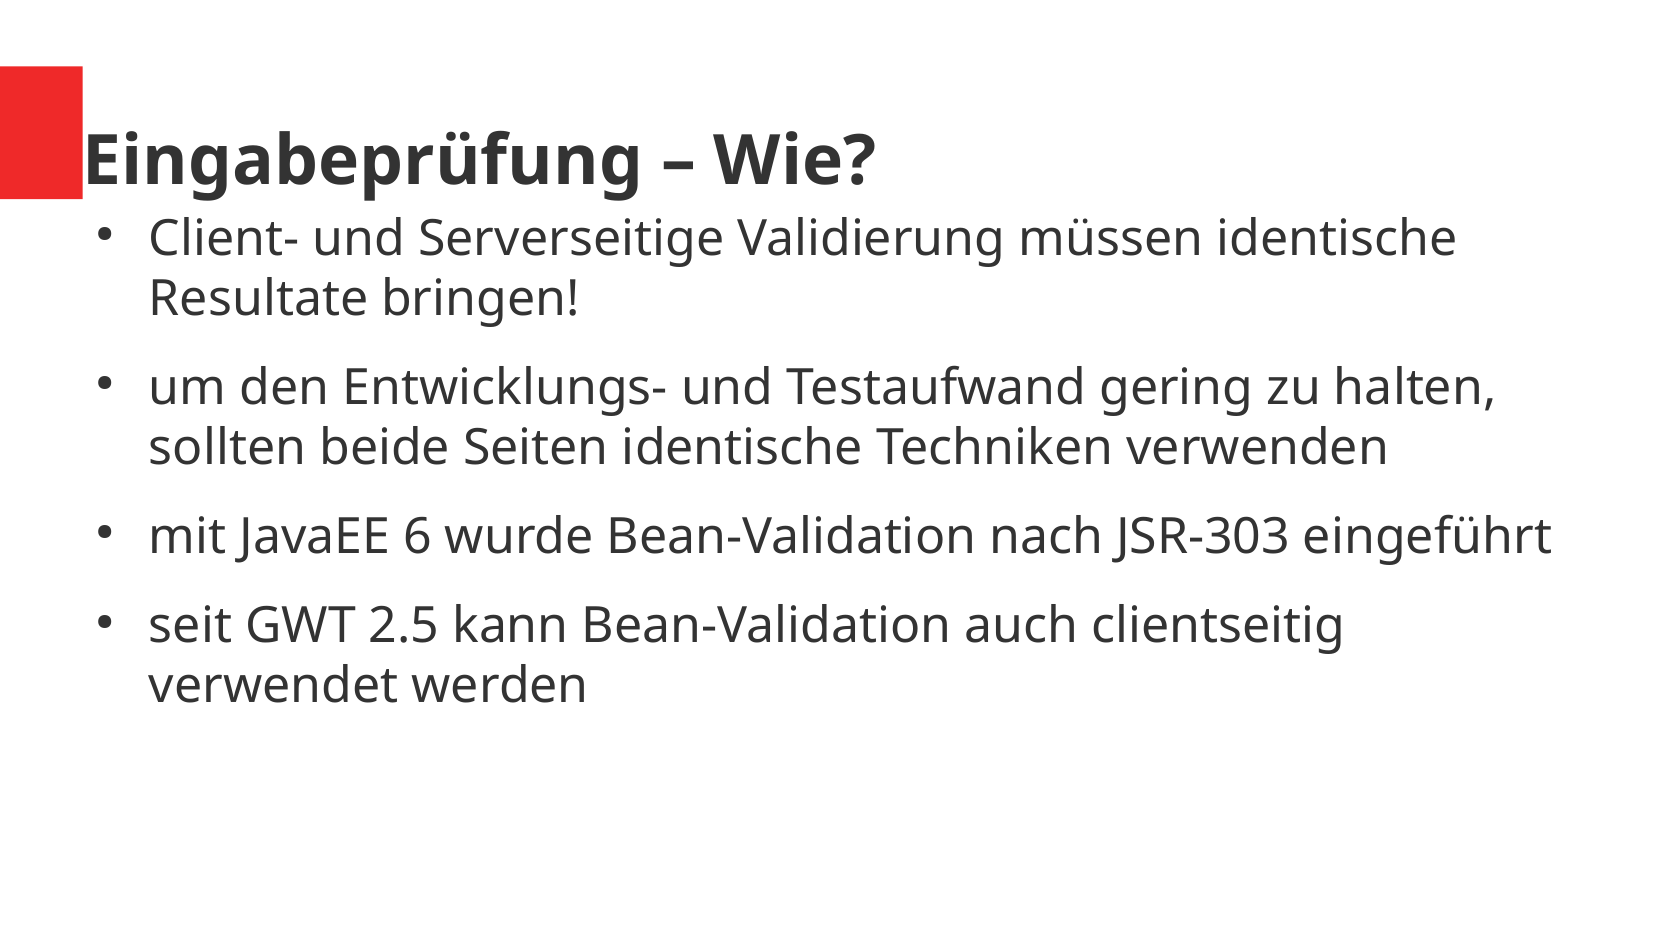

# Eingabeprüfung – Wie?
Client- und Serverseitige Validierung müssen identische Resultate bringen!
um den Entwicklungs- und Testaufwand gering zu halten, sollten beide Seiten identische Techniken verwenden
mit JavaEE 6 wurde Bean-Validation nach JSR-303 eingeführt
seit GWT 2.5 kann Bean-Validation auch clientseitig verwendet werden